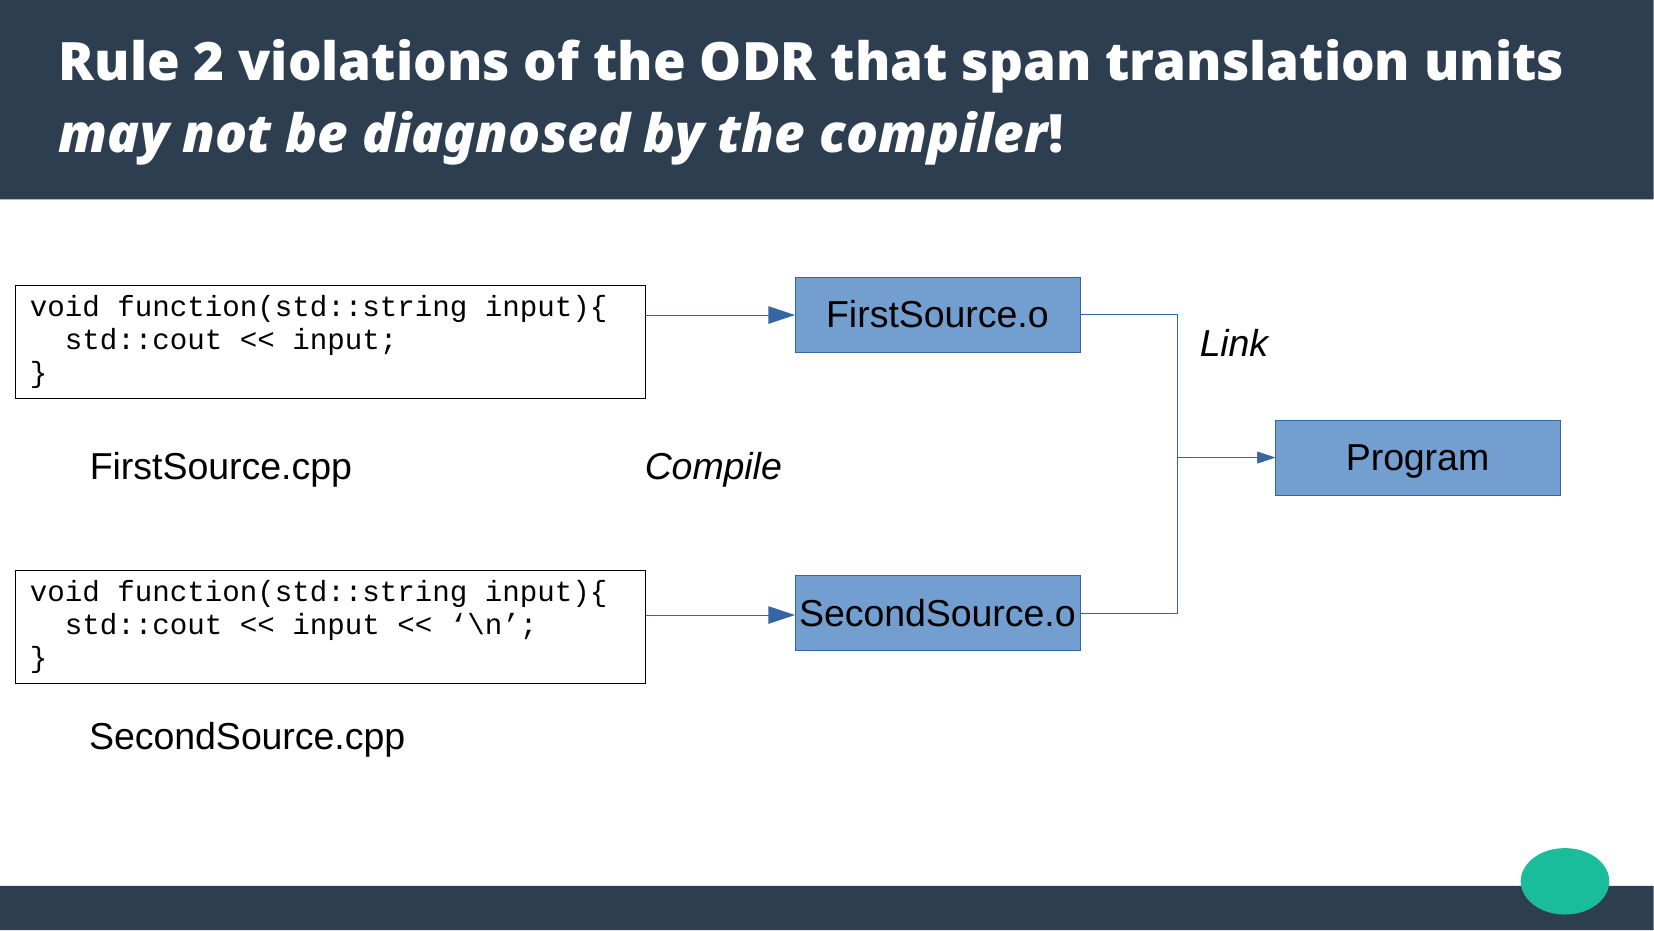

# Rule 2 violations of the ODR that span translation units may not be diagnosed by the compiler!
FirstSource.o
void function(std::string input){
 std::cout << input;
}
Link
Program
FirstSource.cpp
Compile
void function(std::string input){
 std::cout << input << ‘\n’;
}
SecondSource.o
SecondSource.cpp